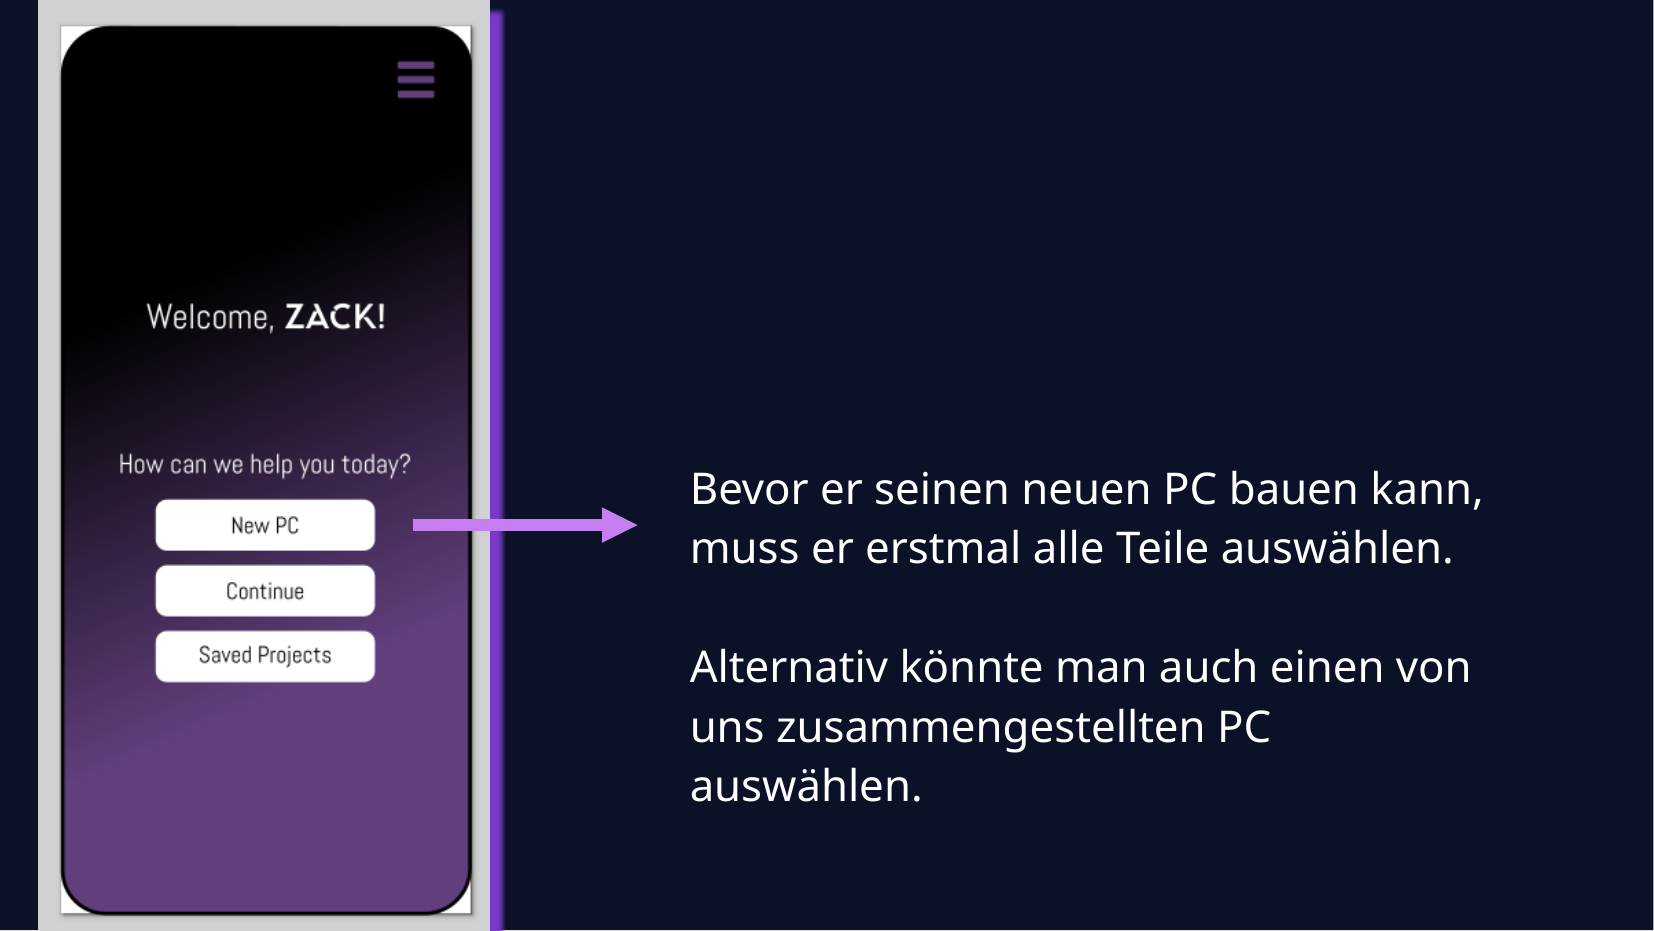

Bevor er seinen neuen PC bauen kann, muss er erstmal alle Teile auswählen.
Alternativ könnte man auch einen von uns zusammengestellten PC auswählen.